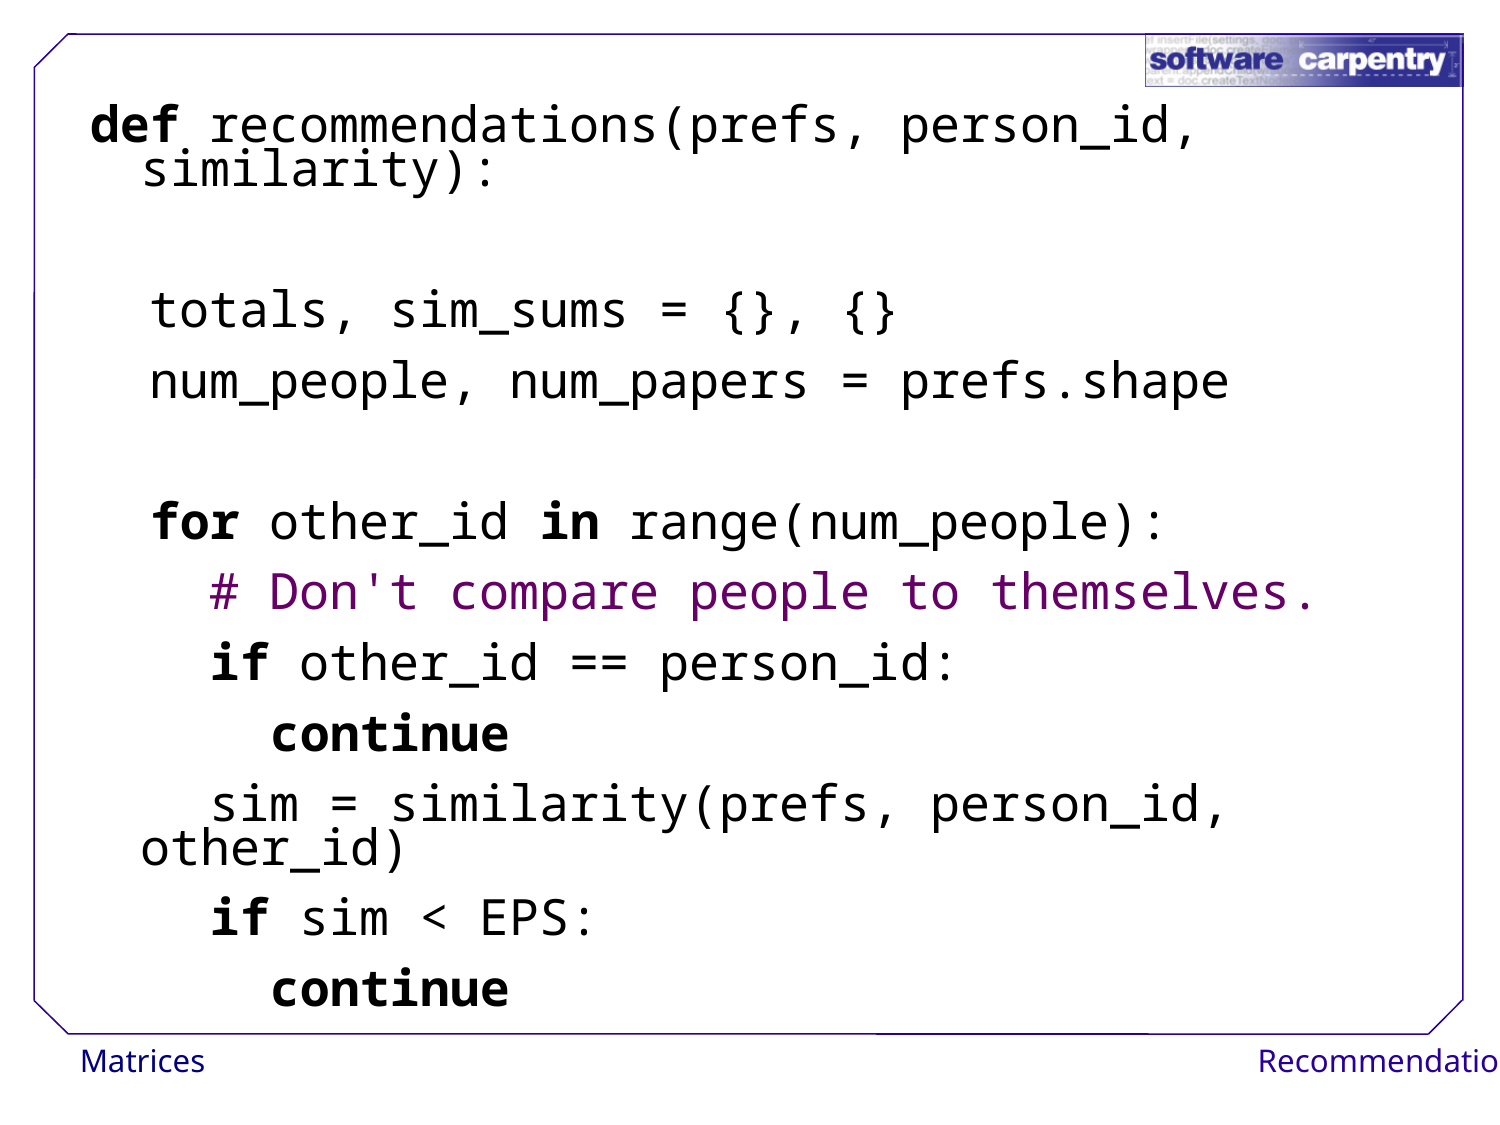

# def recommendations(prefs, person_id, similarity):
 totals, sim_sums = {}, {}
 num_people, num_papers = prefs.shape
 for other_id in range(num_people):
 # Don't compare people to themselves.
 if other_id == person_id:
 continue
 sim = similarity(prefs, person_id, other_id)
 if sim < EPS:
 continue